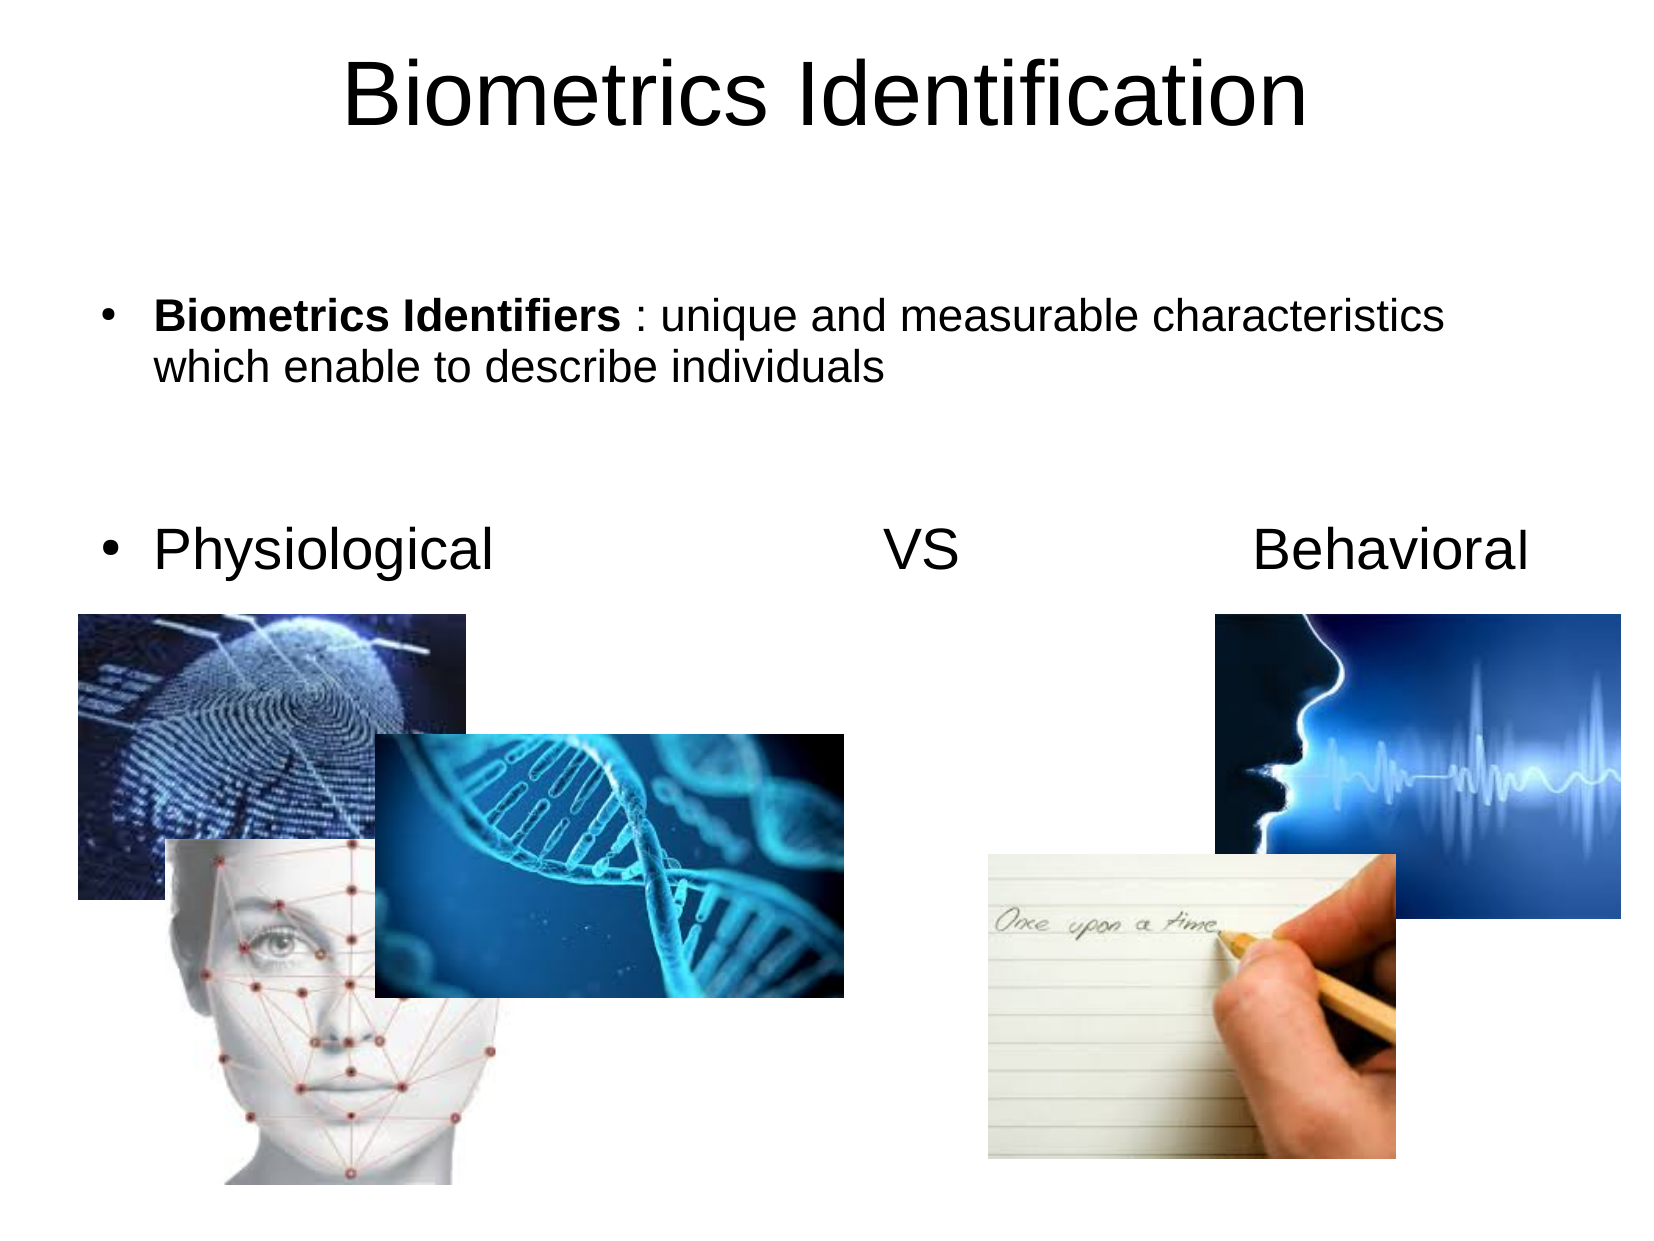

# Biometrics Identification
Biometrics Identifiers : unique and measurable characteristics which enable to describe individuals
Physiological VS Behavioral